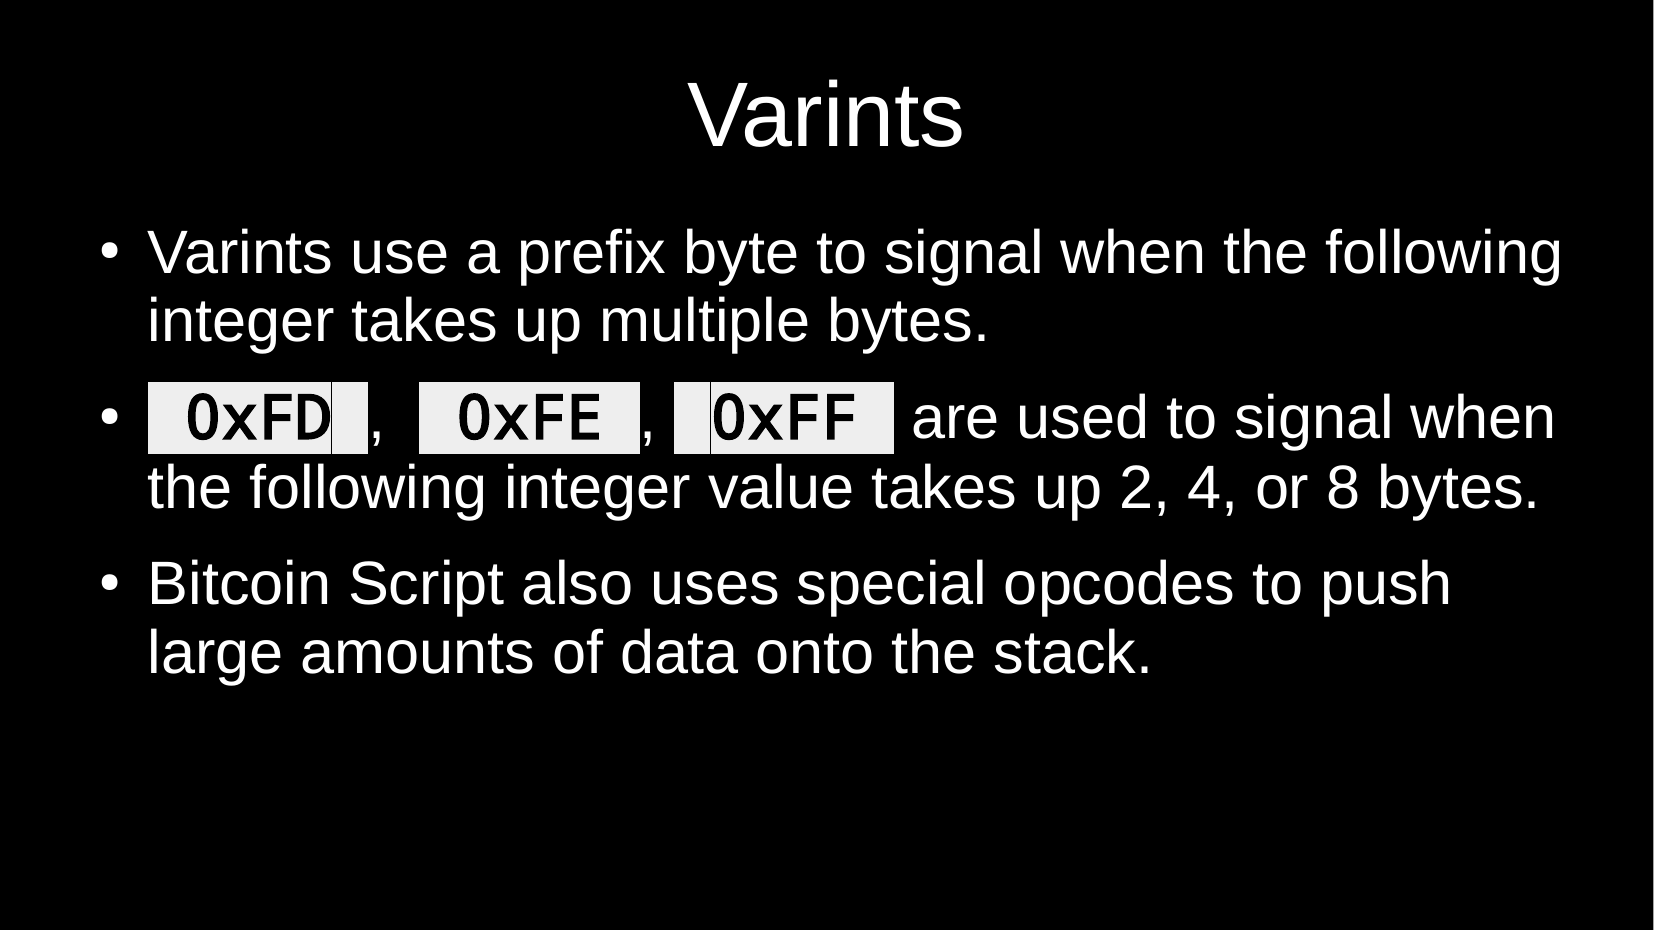

# Varints
Varints use a prefix byte to signal when the following integer takes up multiple bytes.
 0xFD , 0xFE , 0xFF are used to signal when the following integer value takes up 2, 4, or 8 bytes.
Bitcoin Script also uses special opcodes to push large amounts of data onto the stack.